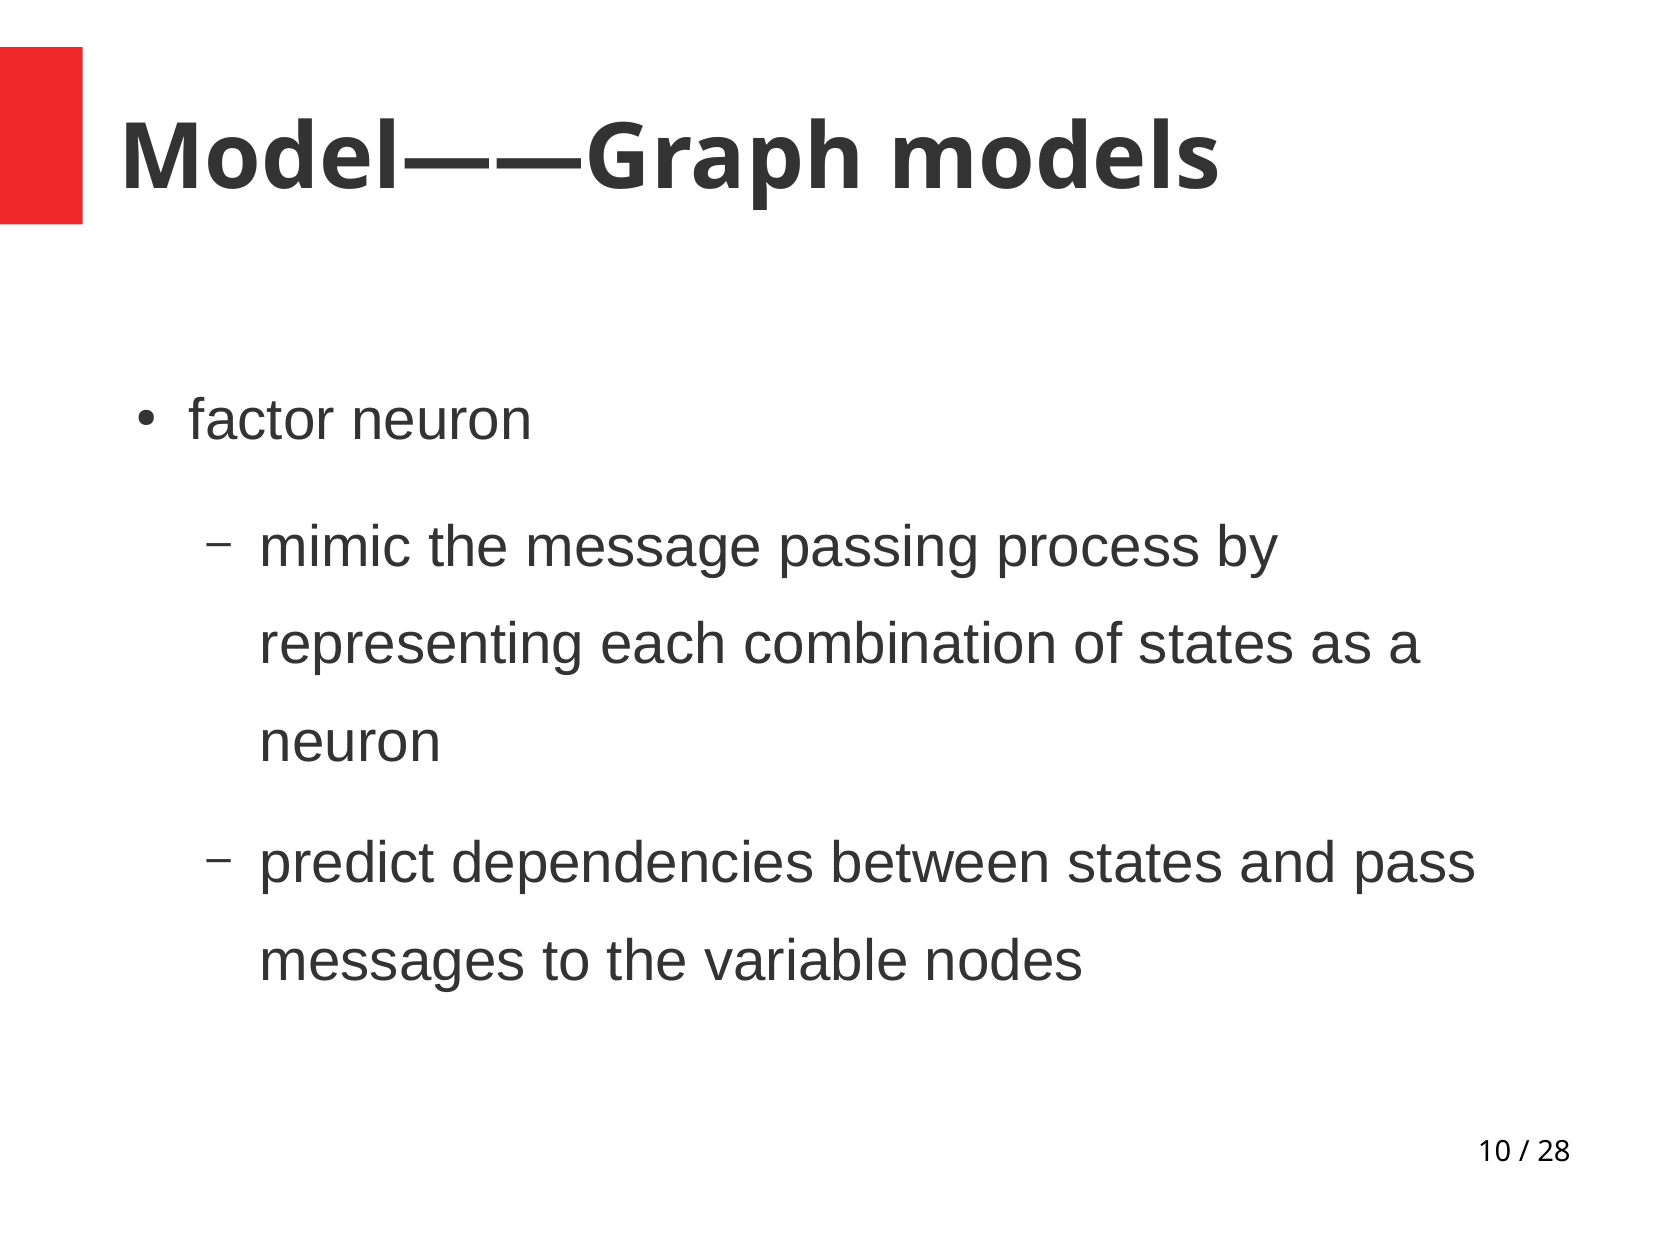

# Model——Graph models
factor neuron
mimic the message passing process by representing each combination of states as a neuron
predict dependencies between states and pass messages to the variable nodes
10